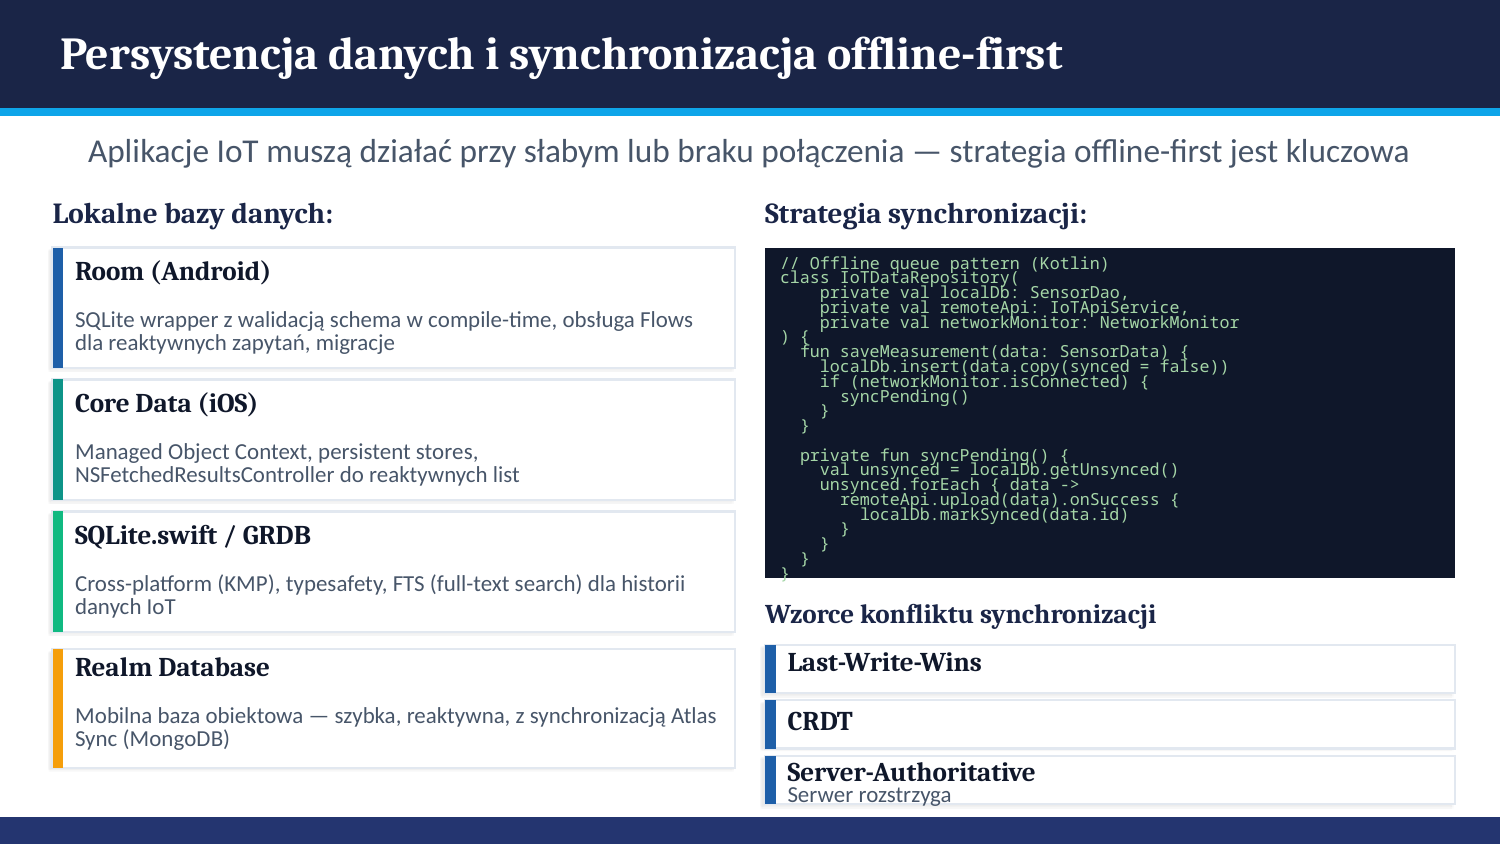

Persystencja danych i synchronizacja offline-first
Aplikacje IoT muszą działać przy słabym lub braku połączenia — strategia offline-first jest kluczowa
Lokalne bazy danych:
Strategia synchronizacji:
Room (Android)
// Offline queue pattern (Kotlin)
class IoTDataRepository(
 private val localDb: SensorDao,
 private val remoteApi: IoTApiService,
 private val networkMonitor: NetworkMonitor
) {
 fun saveMeasurement(data: SensorData) {
 localDb.insert(data.copy(synced = false))
 if (networkMonitor.isConnected) {
 syncPending()
 }
 }
 private fun syncPending() {
 val unsynced = localDb.getUnsynced()
 unsynced.forEach { data ->
 remoteApi.upload(data).onSuccess {
 localDb.markSynced(data.id)
 }
 }
 }
}
SQLite wrapper z walidacją schema w compile-time, obsługa Flows dla reaktywnych zapytań, migracje
Core Data (iOS)
Managed Object Context, persistent stores, NSFetchedResultsController do reaktywnych list
SQLite.swift / GRDB
Cross-platform (KMP), typesafety, FTS (full-text search) dla historii danych IoT
Wzorce konfliktu synchronizacji
Last-Write-Wins
Realm Database
Mobilna baza obiektowa — szybka, reaktywna, z synchronizacją Atlas Sync (MongoDB)
CRDT
Prosta, może tracić dane
Server-Authoritative
Bez konfliktów, złożona
Serwer rozstrzyga